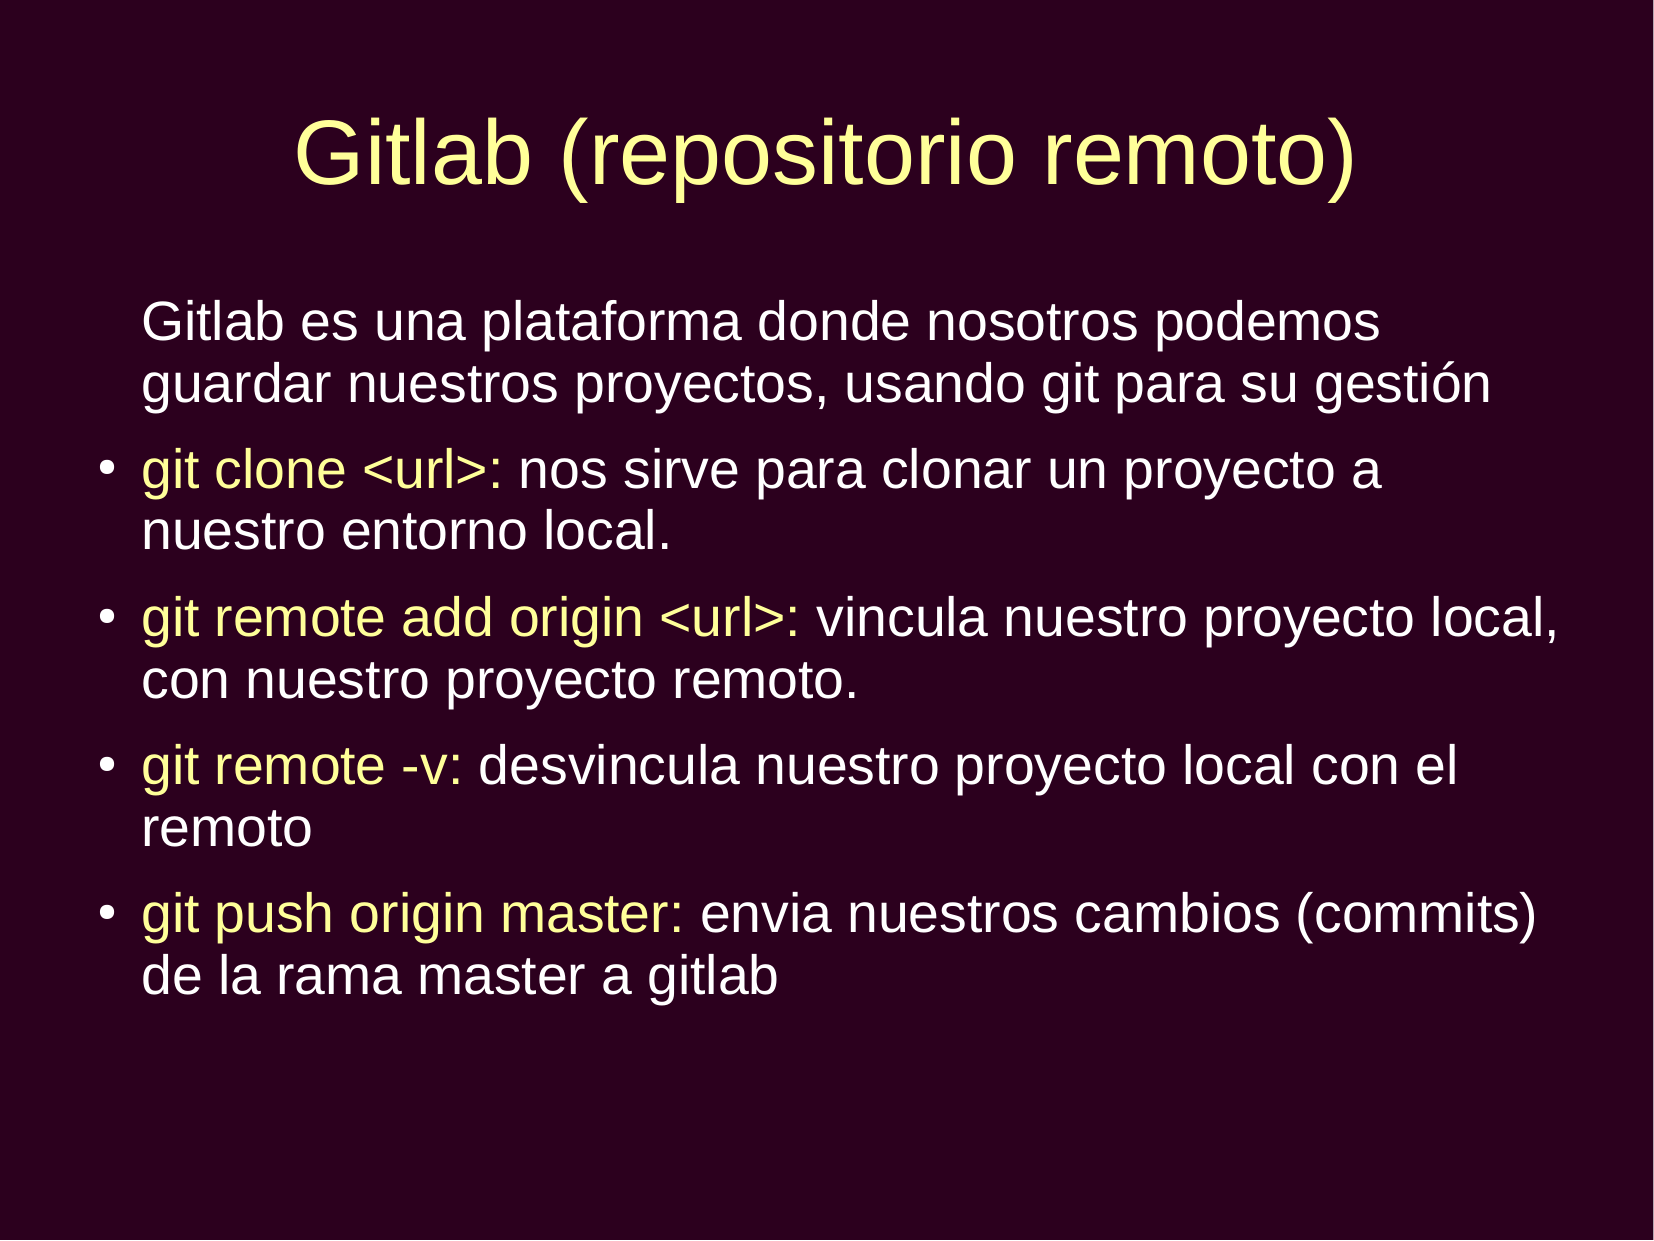

# Gitlab (repositorio remoto)
Gitlab es una plataforma donde nosotros podemos guardar nuestros proyectos, usando git para su gestión
git clone <url>: nos sirve para clonar un proyecto a nuestro entorno local.
git remote add origin <url>: vincula nuestro proyecto local, con nuestro proyecto remoto.
git remote -v: desvincula nuestro proyecto local con el remoto
git push origin master: envia nuestros cambios (commits) de la rama master a gitlab